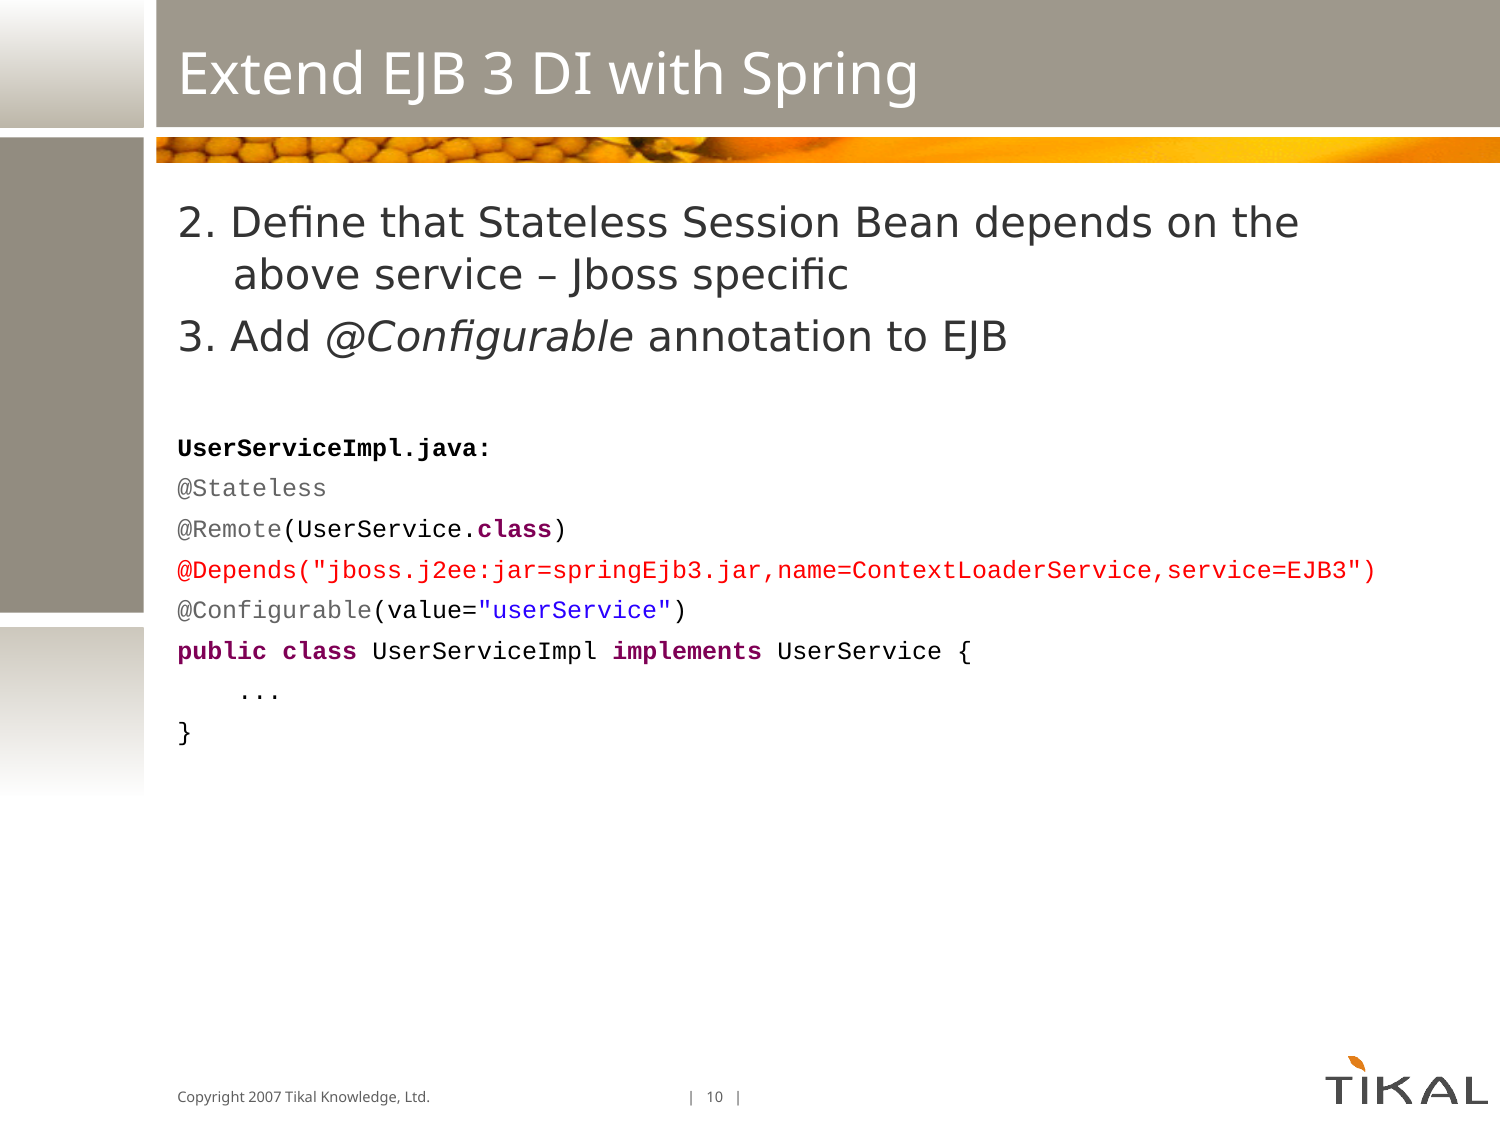

# Extend EJB 3 DI with Spring
2. Define that Stateless Session Bean depends on the above service – Jboss specific
3. Add @Configurable annotation to EJB
UserServiceImpl.java:
@Stateless
@Remote(UserService.class)
@Depends("jboss.j2ee:jar=springEjb3.jar,name=ContextLoaderService,service=EJB3")
@Configurable(value="userService")
public class UserServiceImpl implements UserService {
 ...
}